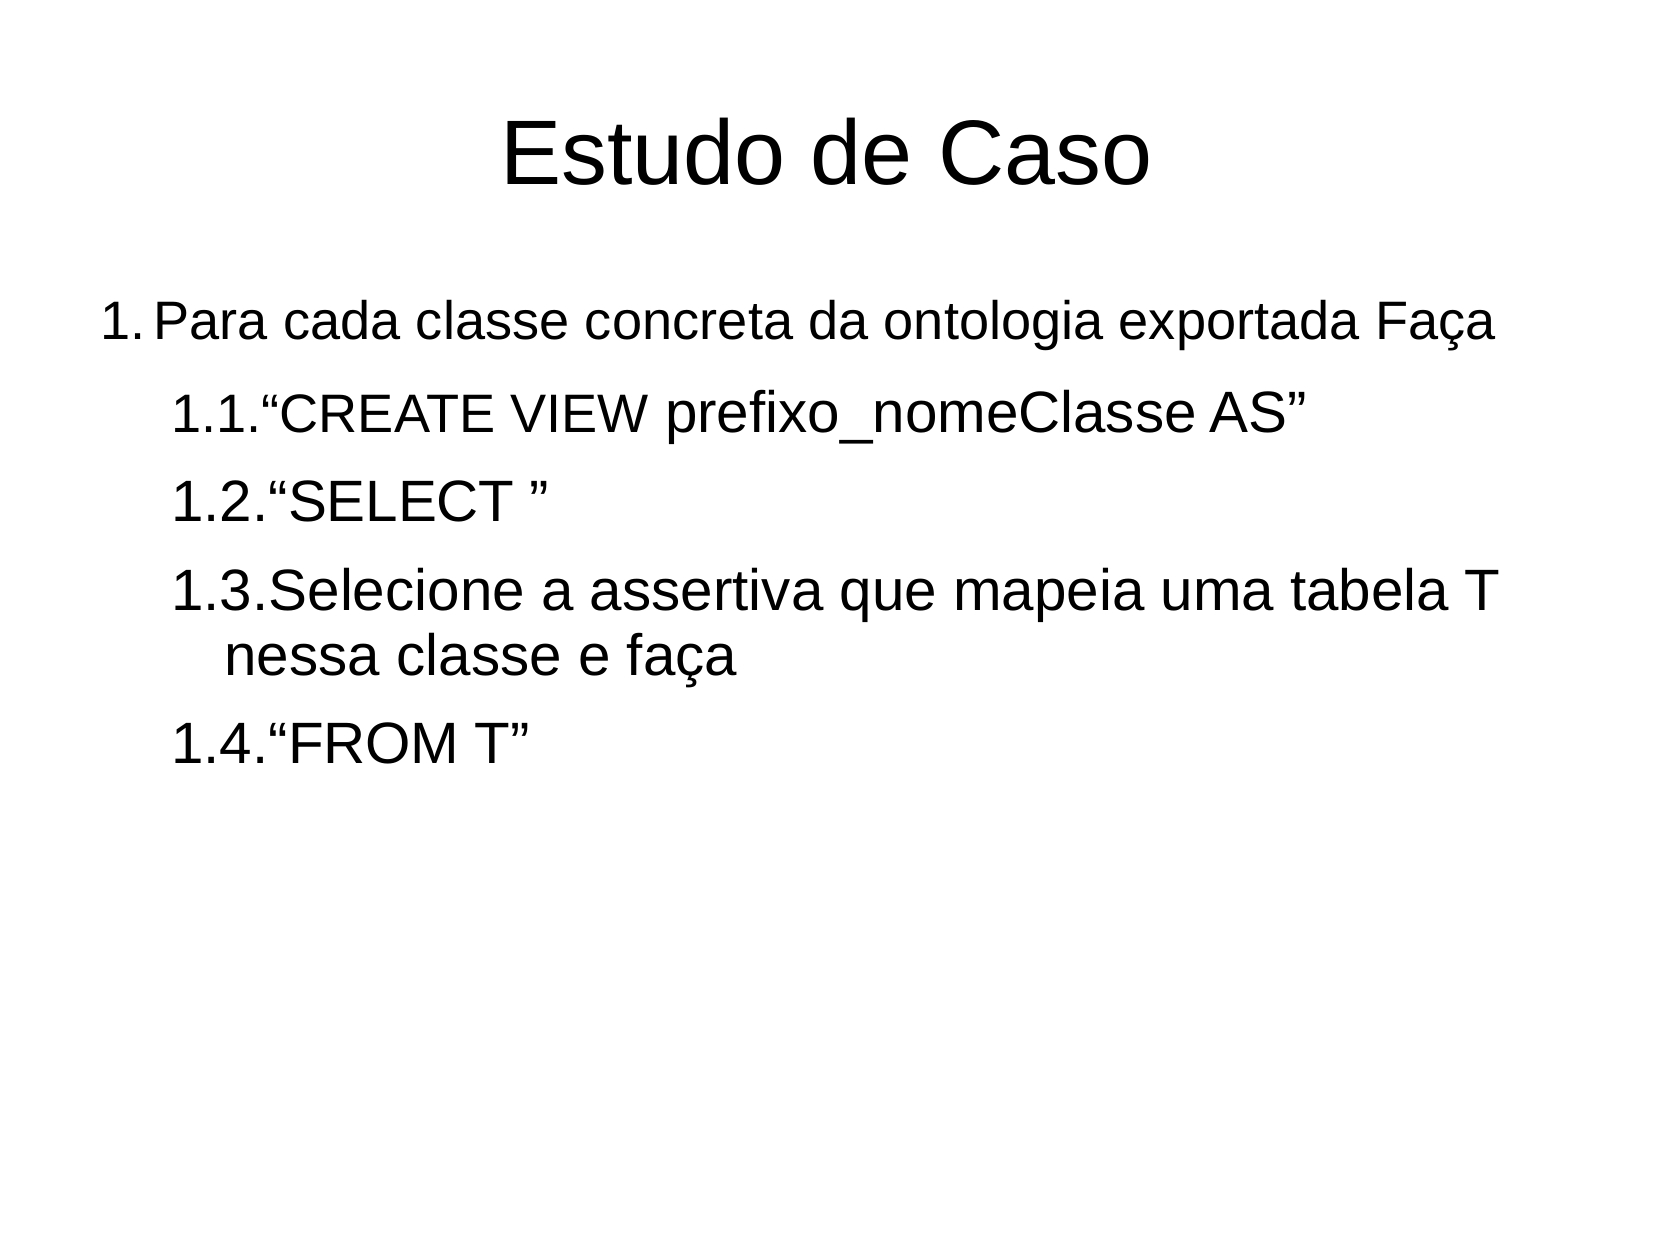

# Estudo de Caso
Para cada classe concreta da ontologia exportada Faça
“CREATE VIEW prefixo_nomeClasse AS”
“SELECT ”
Selecione a assertiva que mapeia uma tabela T nessa classe e faça
“FROM T”